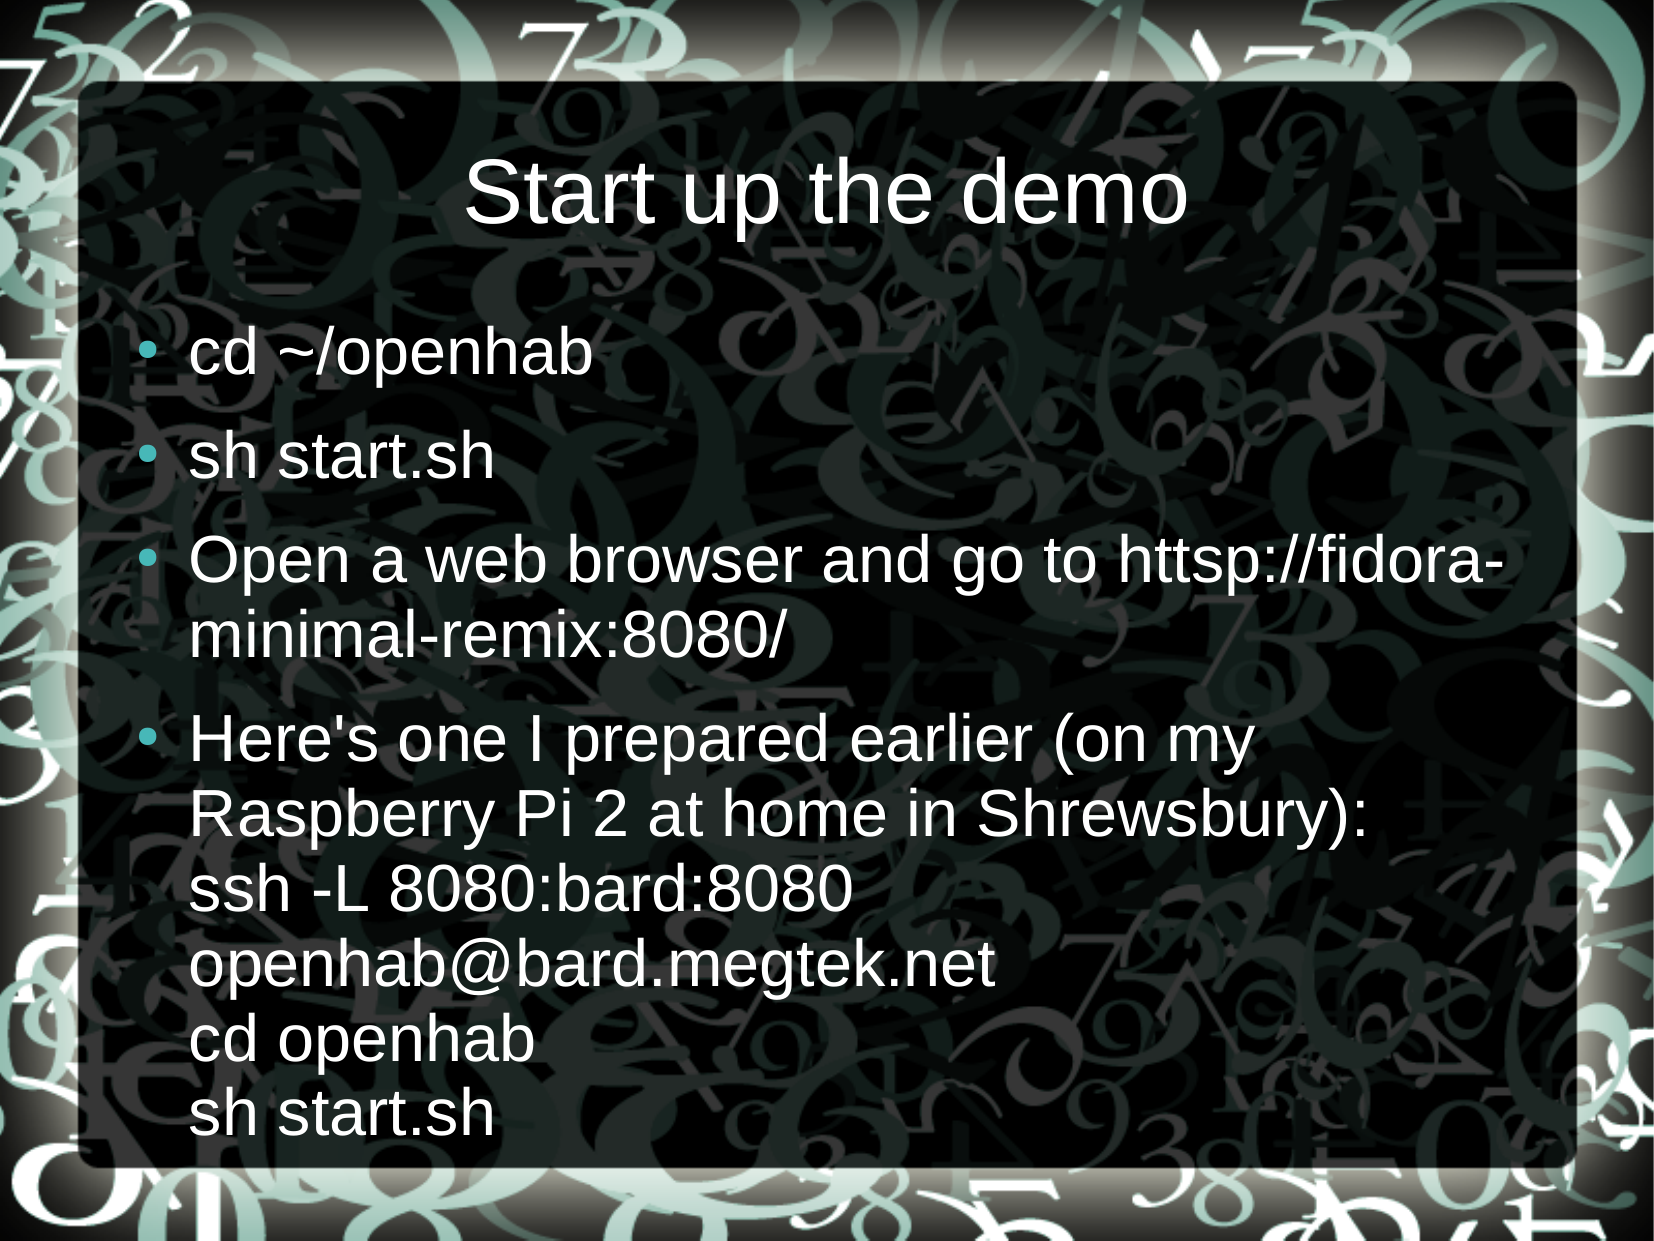

# Start up the demo
cd ~/openhab
sh start.sh
Open a web browser and go to httsp://fidora-minimal-remix:8080/
Here's one I prepared earlier (on my Raspberry Pi 2 at home in Shrewsbury):
ssh -L 8080:bard:8080 openhab@bard.megtek.net
cd openhab
sh start.sh